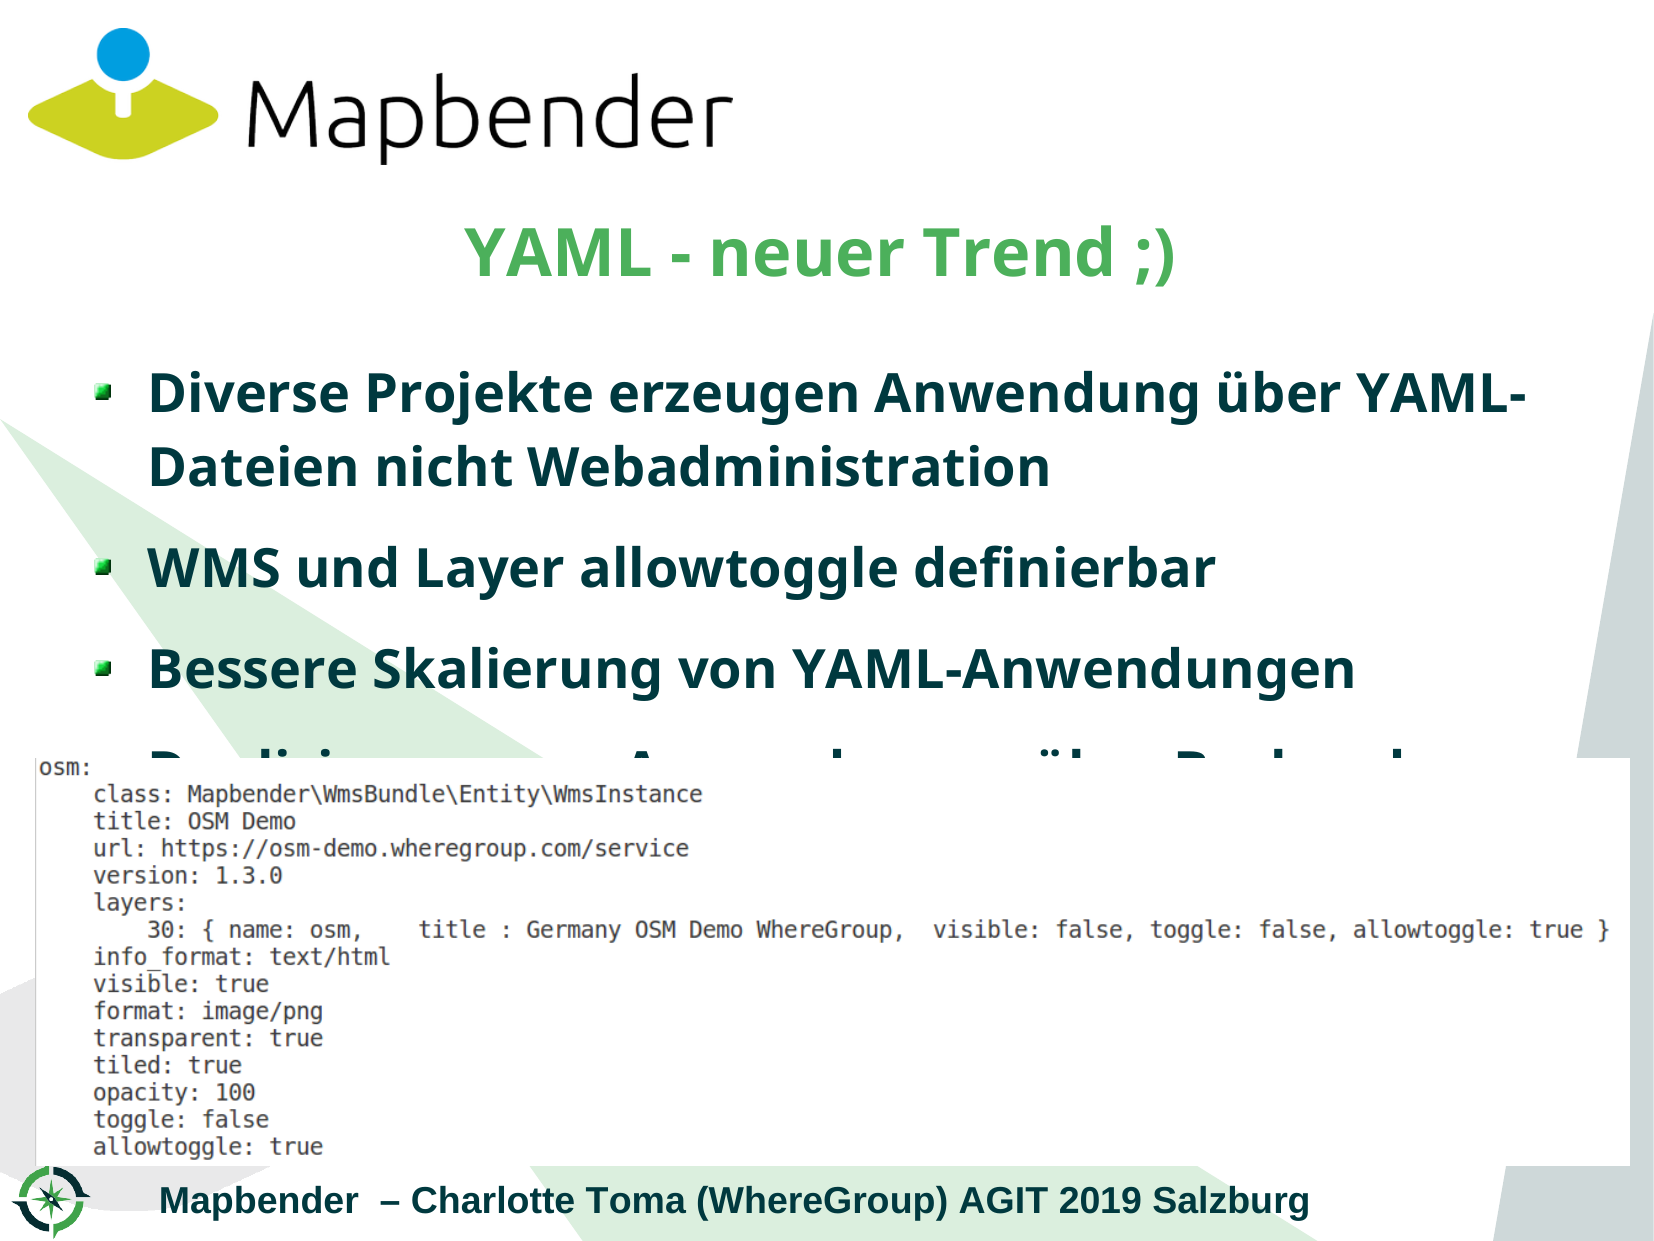

# YAML - neuer Trend ;)
Diverse Projekte erzeugen Anwendung über YAML-Dateien nicht Webadministration
WMS und Layer allowtoggle definierbar
Bessere Skalierung von YAML-Anwendungen
Duplizierung von Anwendungen über Backend